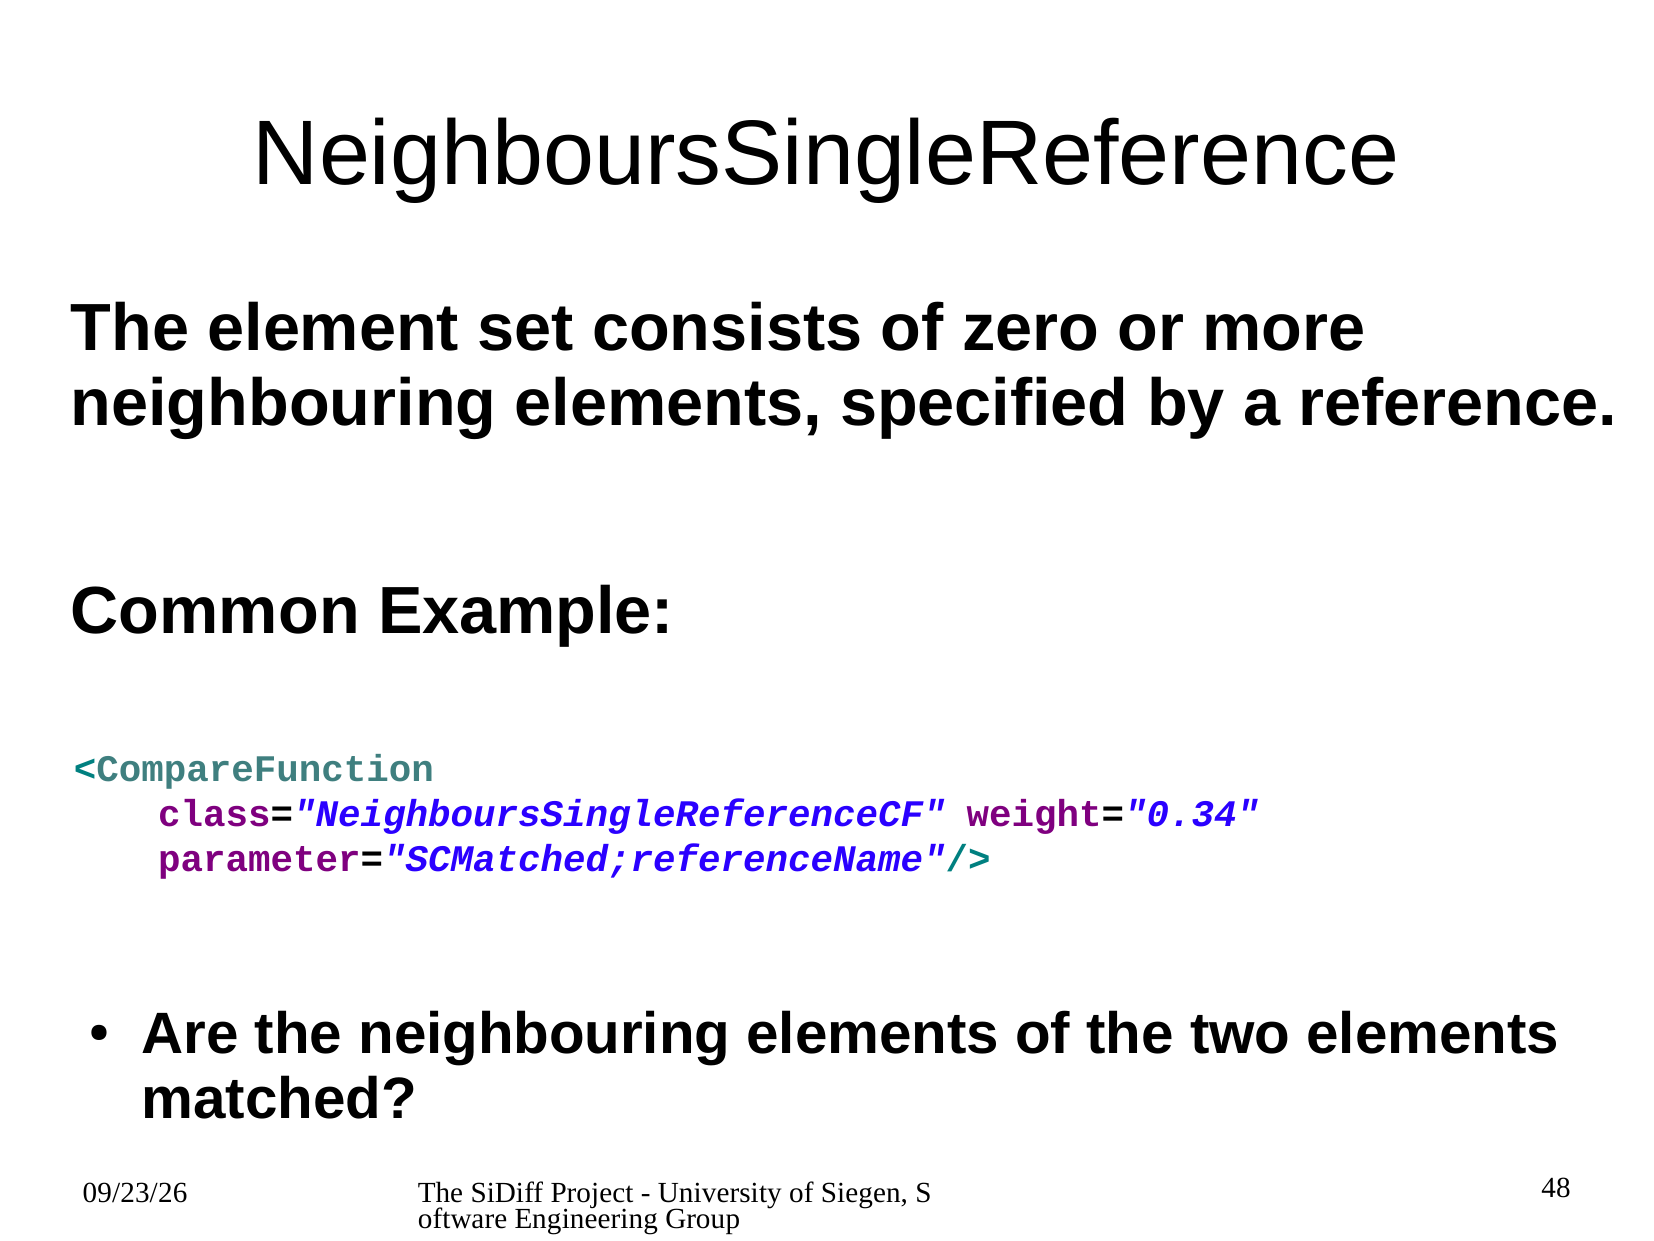

# NeighboursSingleReference
The element set consists of zero or more neighbouring elements, specified by a reference.
Common Example:
 	<CompareFunction
		 class="NeighboursSingleReferenceCF" weight="0.34"
		 parameter="SCMatched;referenceName"/>
Are the neighbouring elements of the two elements matched?
48
The SiDiff Project - University of Siegen, Software Engineering Group